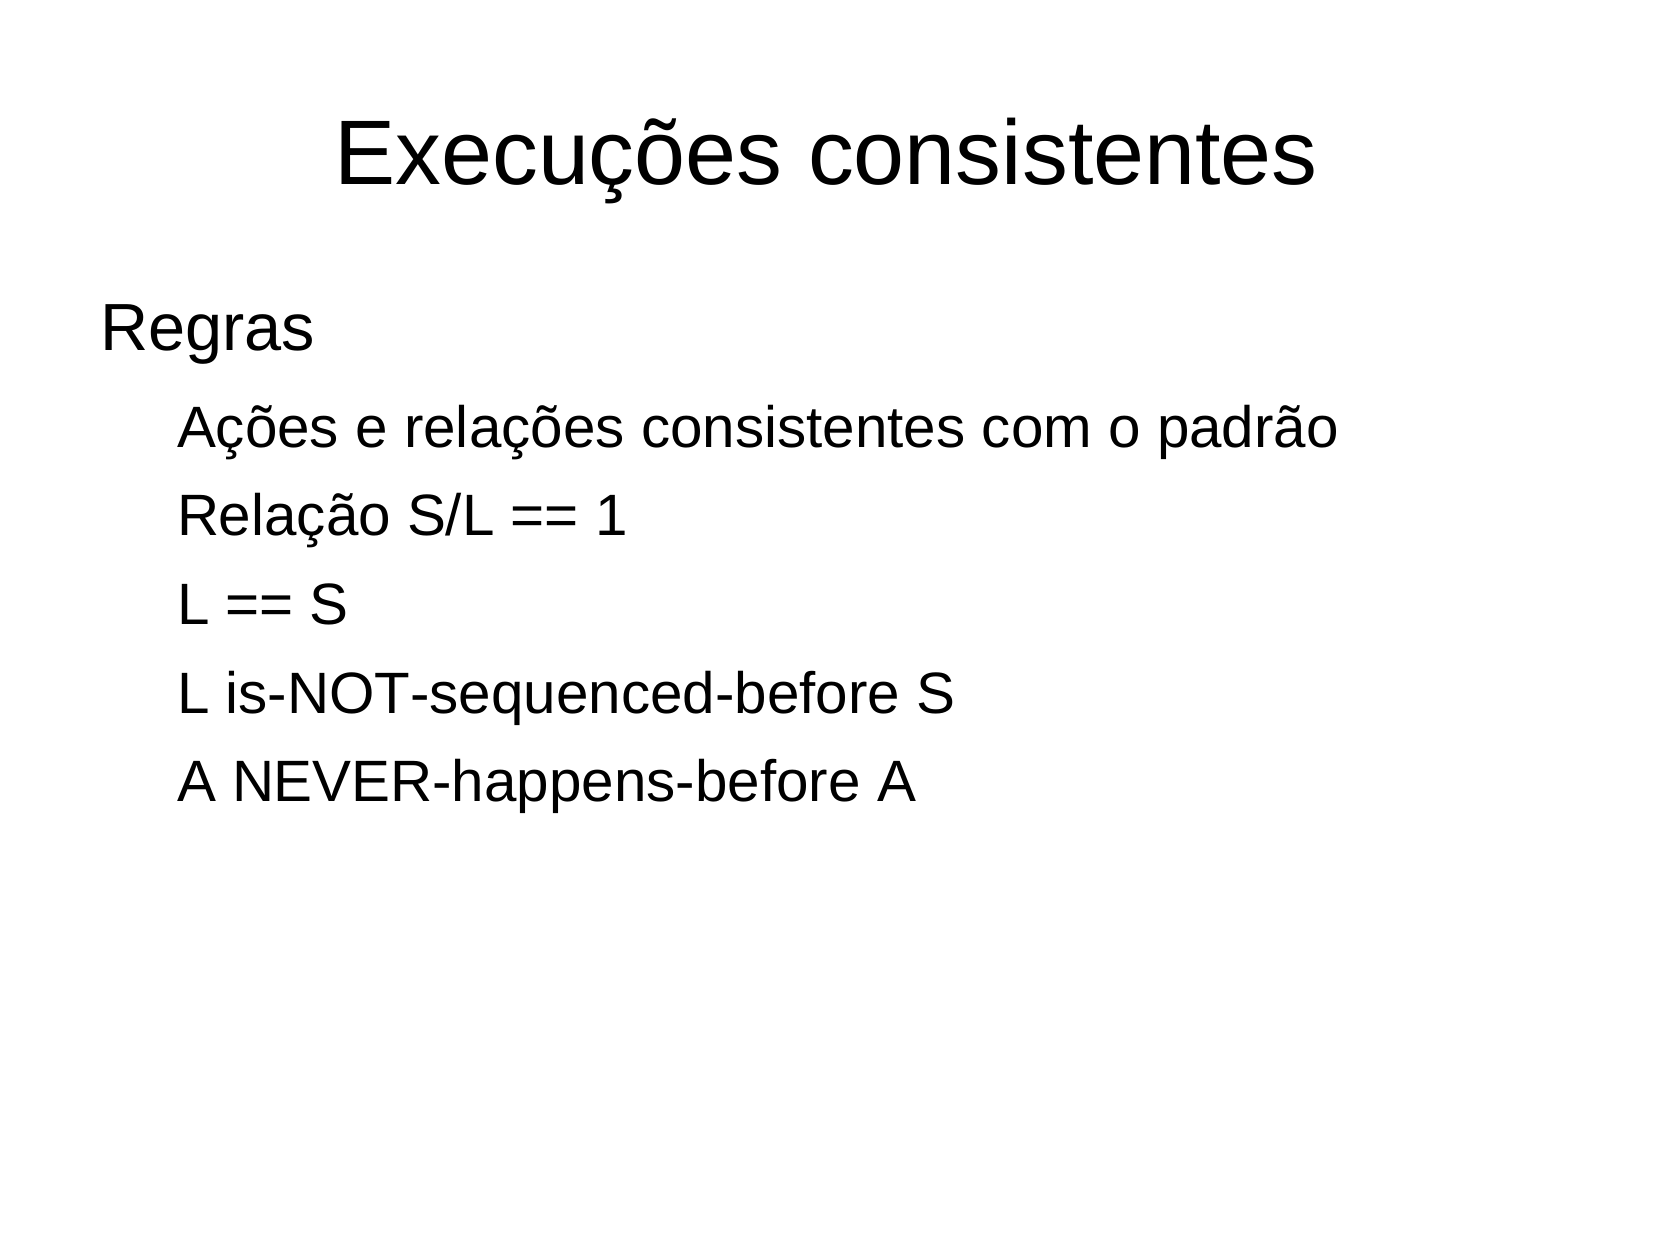

# Execuções consistentes
Regras
Ações e relações consistentes com o padrão
Relação S/L == 1
L == S
L is-NOT-sequenced-before S
A NEVER-happens-before A